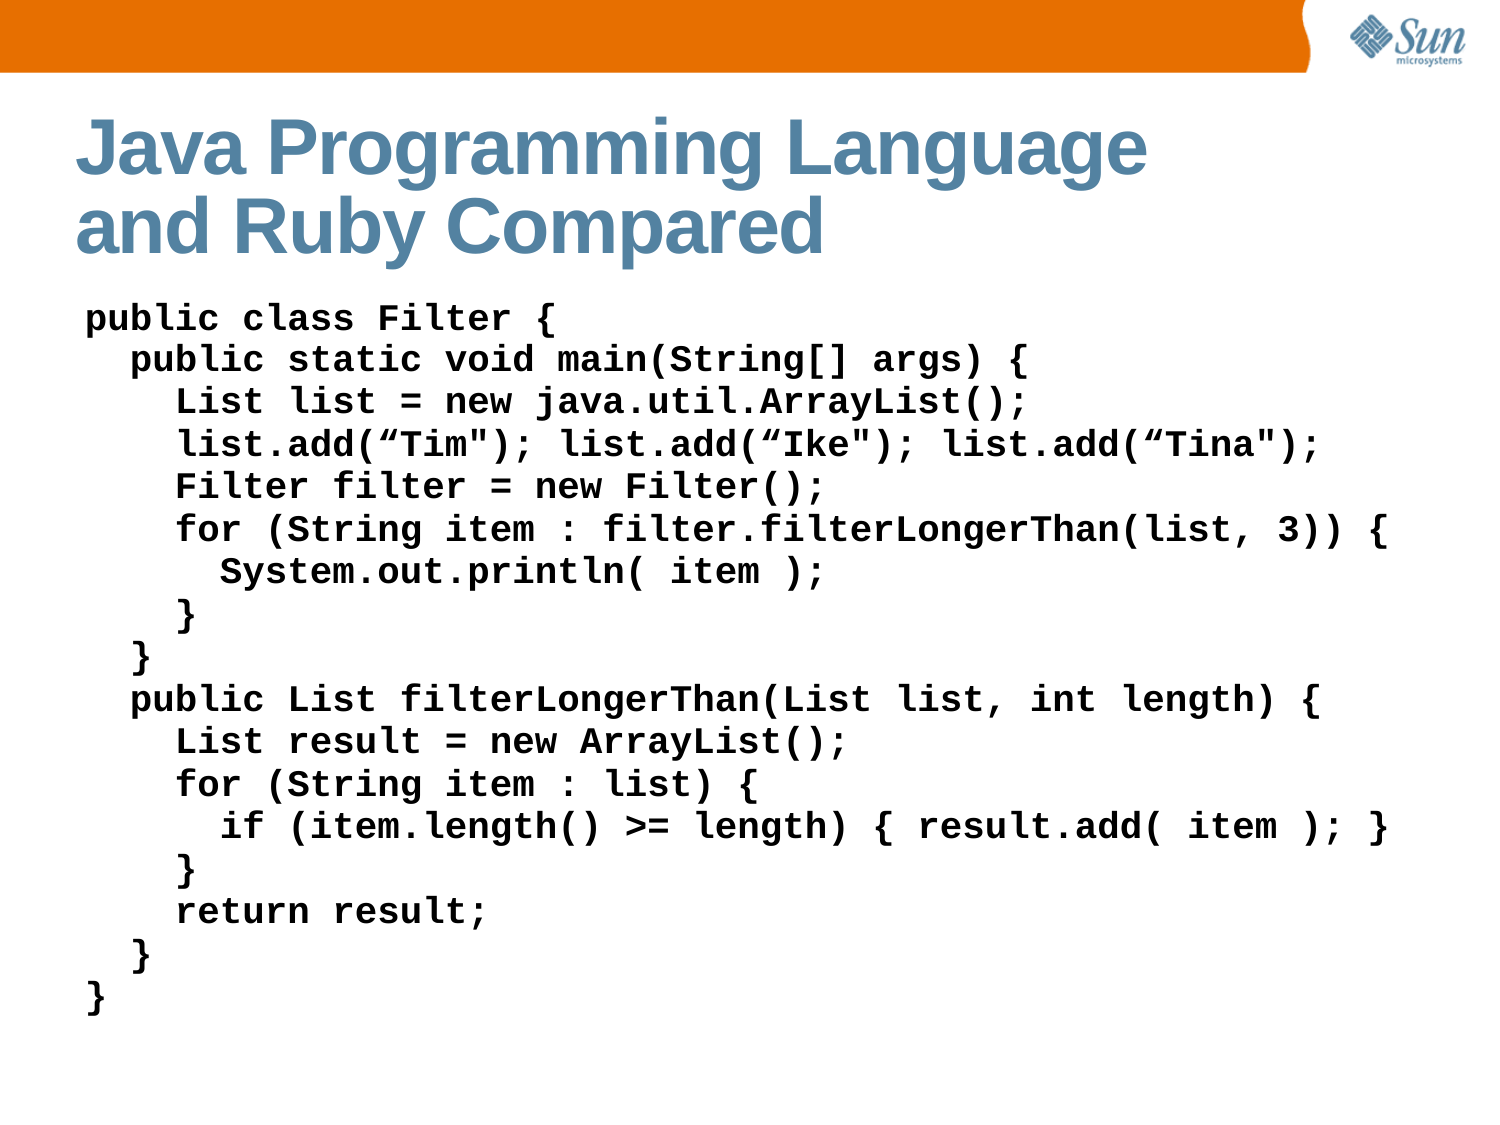

# Java Programming Language and Ruby Compared
public class Filter {
 public static void main(String[] args) {
 List list = new java.util.ArrayList();
 list.add(“Tim"); list.add(“Ike"); list.add(“Tina");
 Filter filter = new Filter();
 for (String item : filter.filterLongerThan(list, 3)) {
 System.out.println( item );
 }
 }
 public List filterLongerThan(List list, int length) {
 List result = new ArrayList();
 for (String item : list) {
 if (item.length() >= length) { result.add( item ); }
 }
 return result;
 }
}